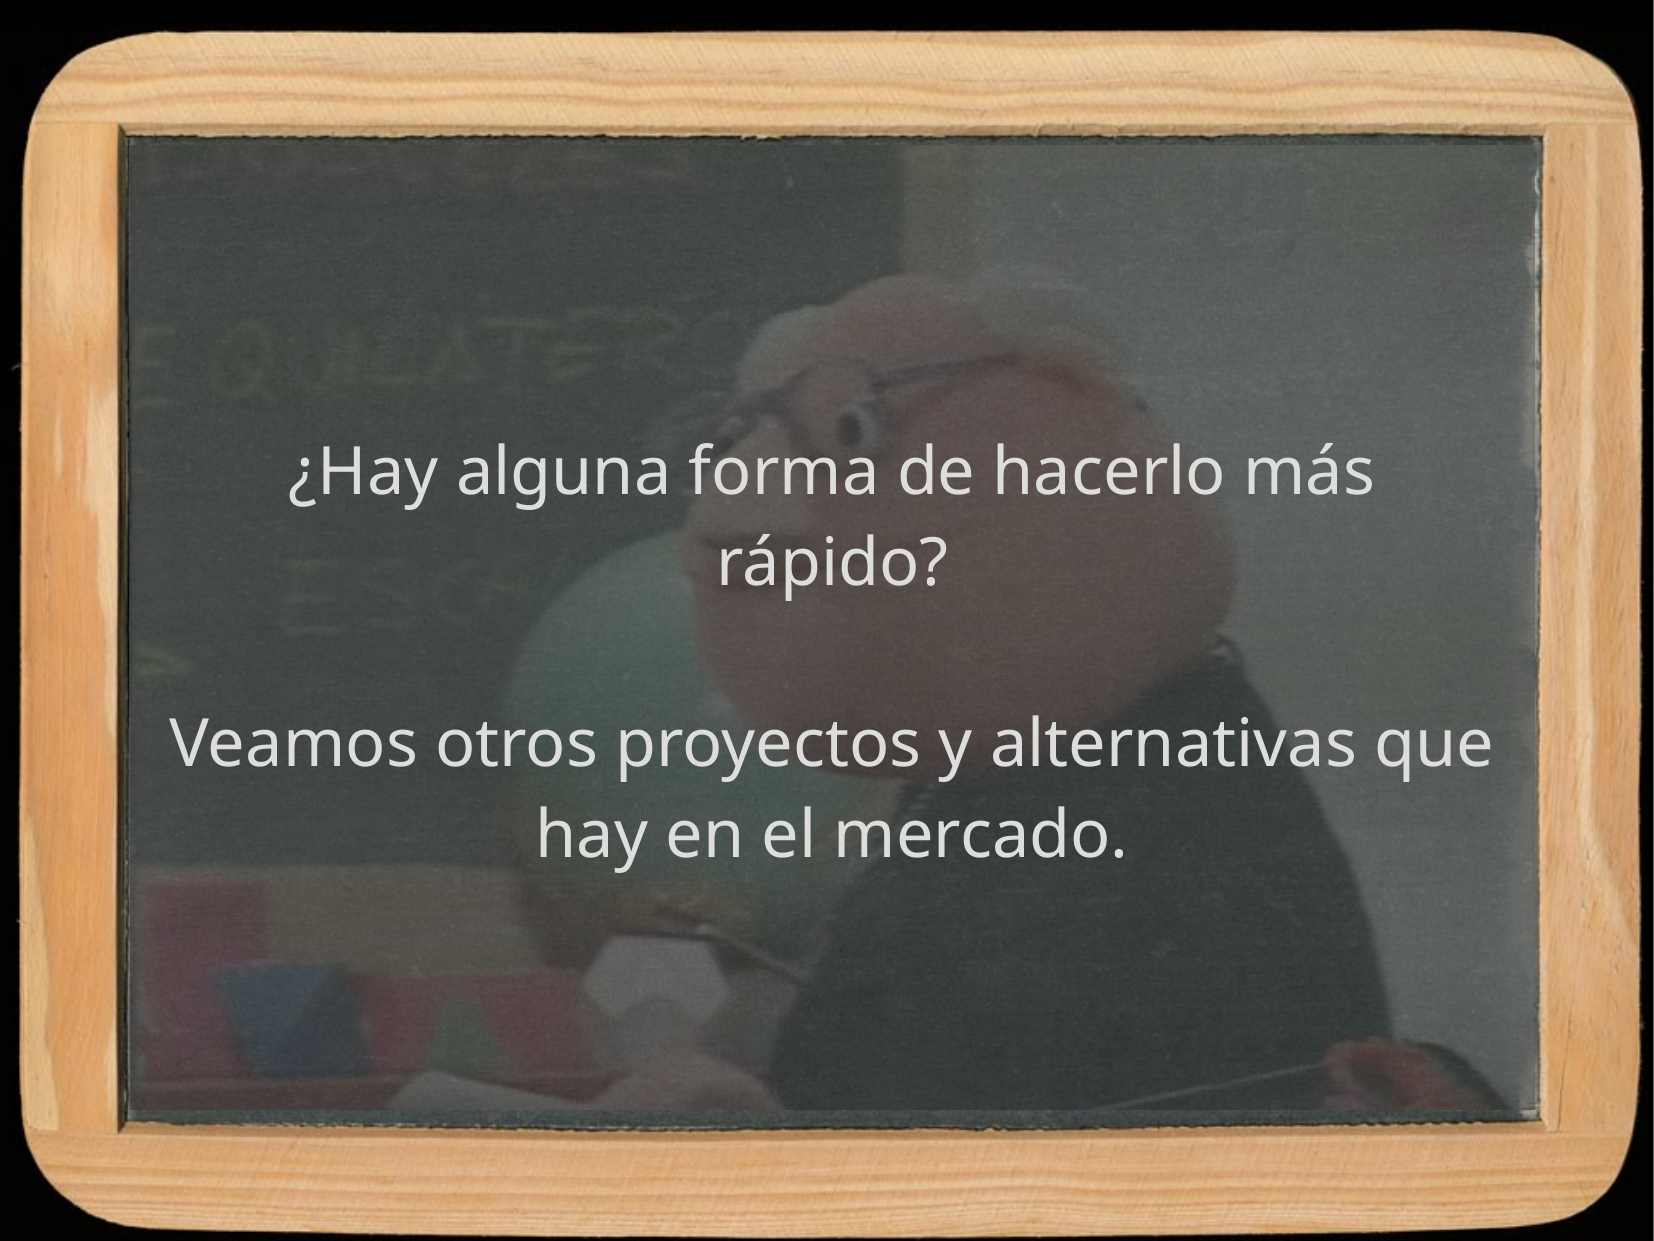

¿Hay alguna forma de hacerlo más rápido?
Veamos otros proyectos y alternativas que hay en el mercado.